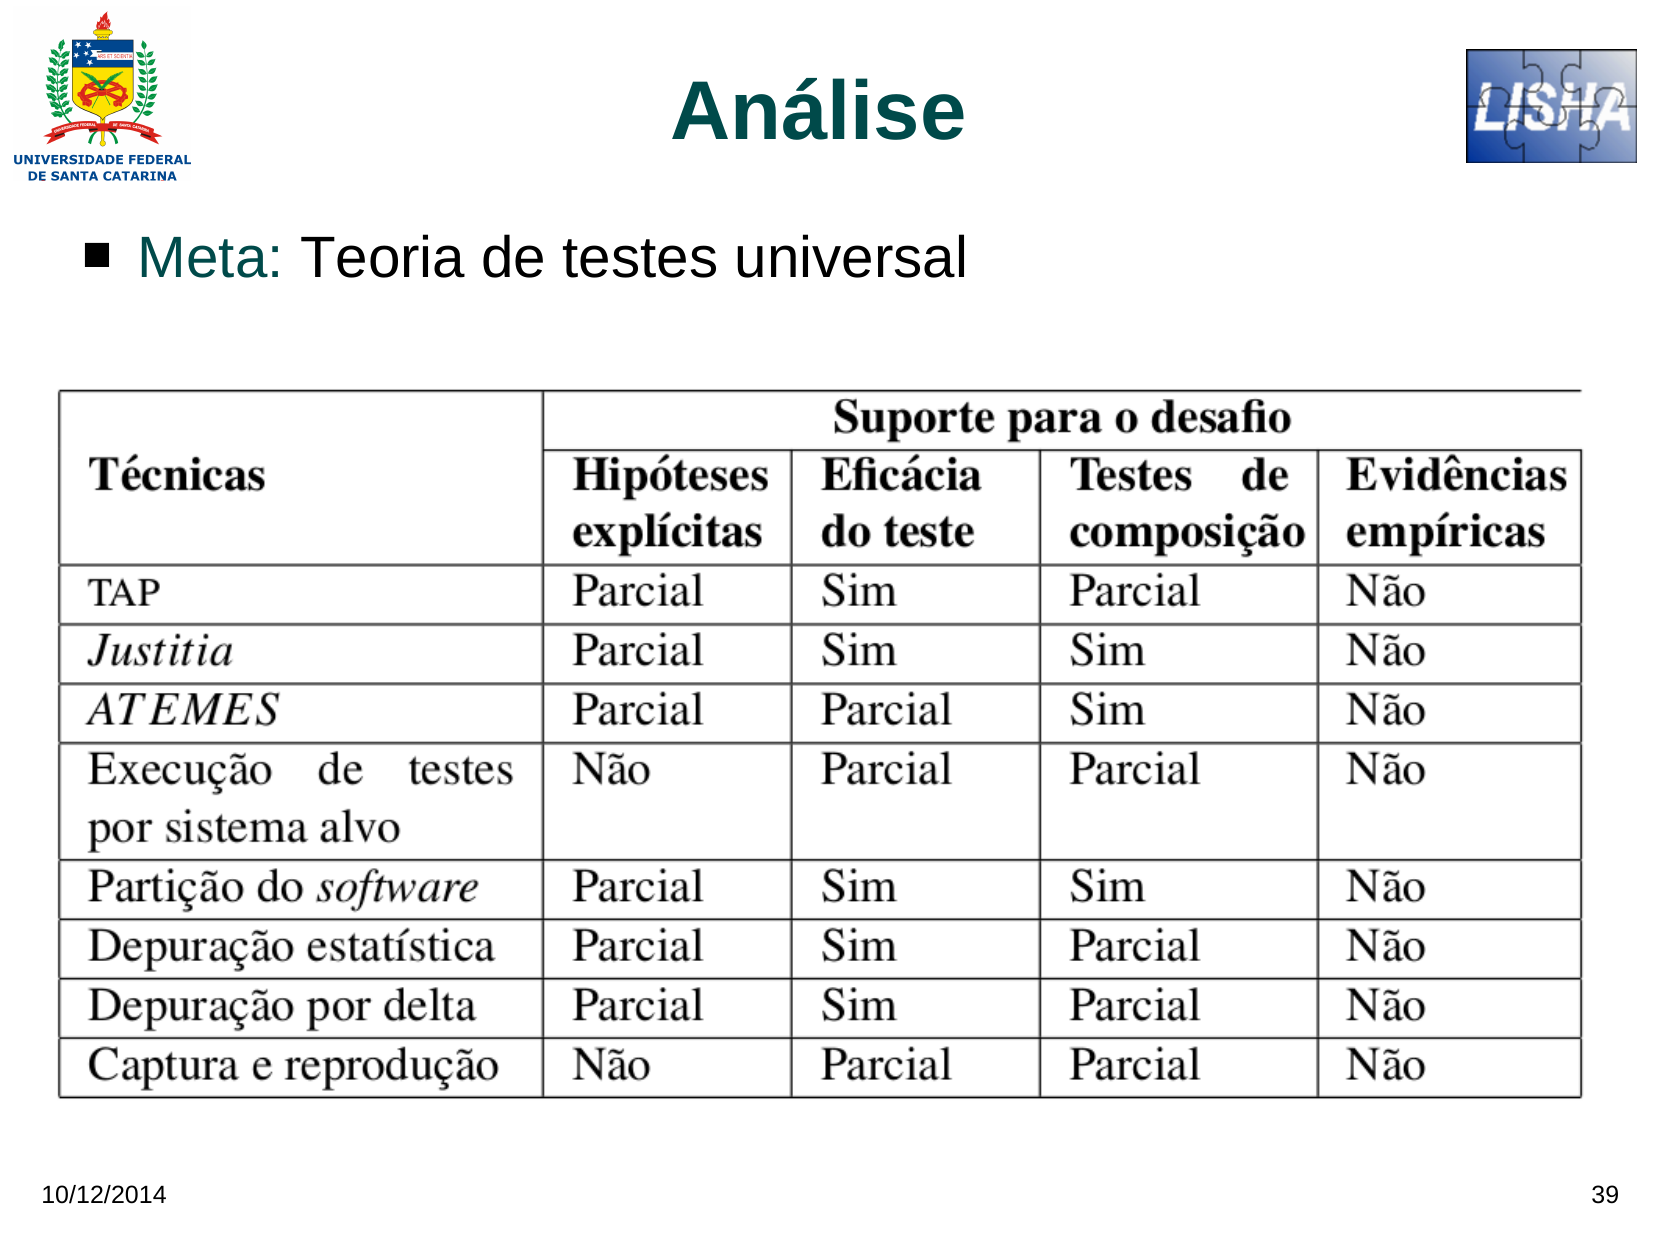

# Análise
Meta: Teoria de testes universal